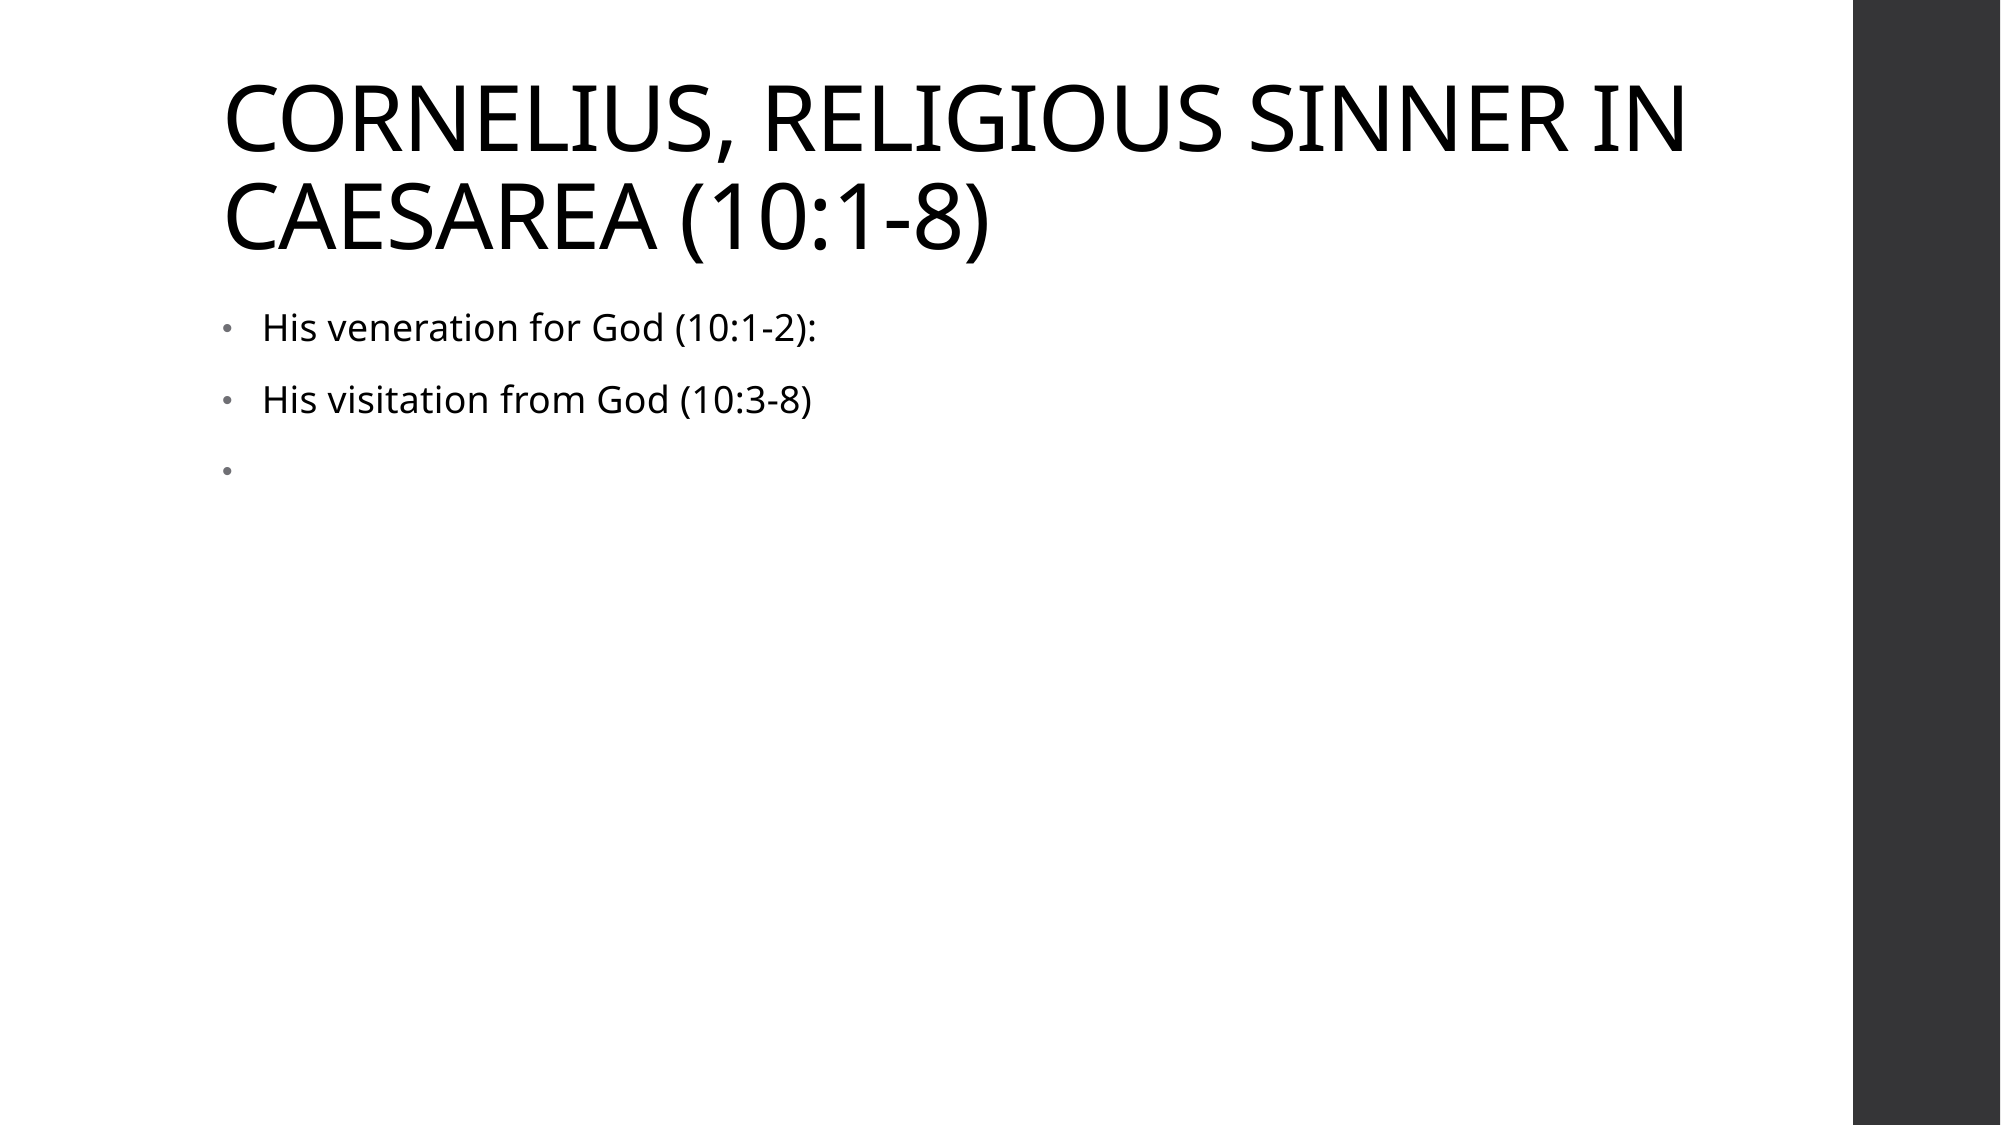

# CORNELIUS, RELIGIOUS SINNER IN CAESAREA (10:1-8)
 His veneration for God (10:1-2):
 His visitation from God (10:3-8)